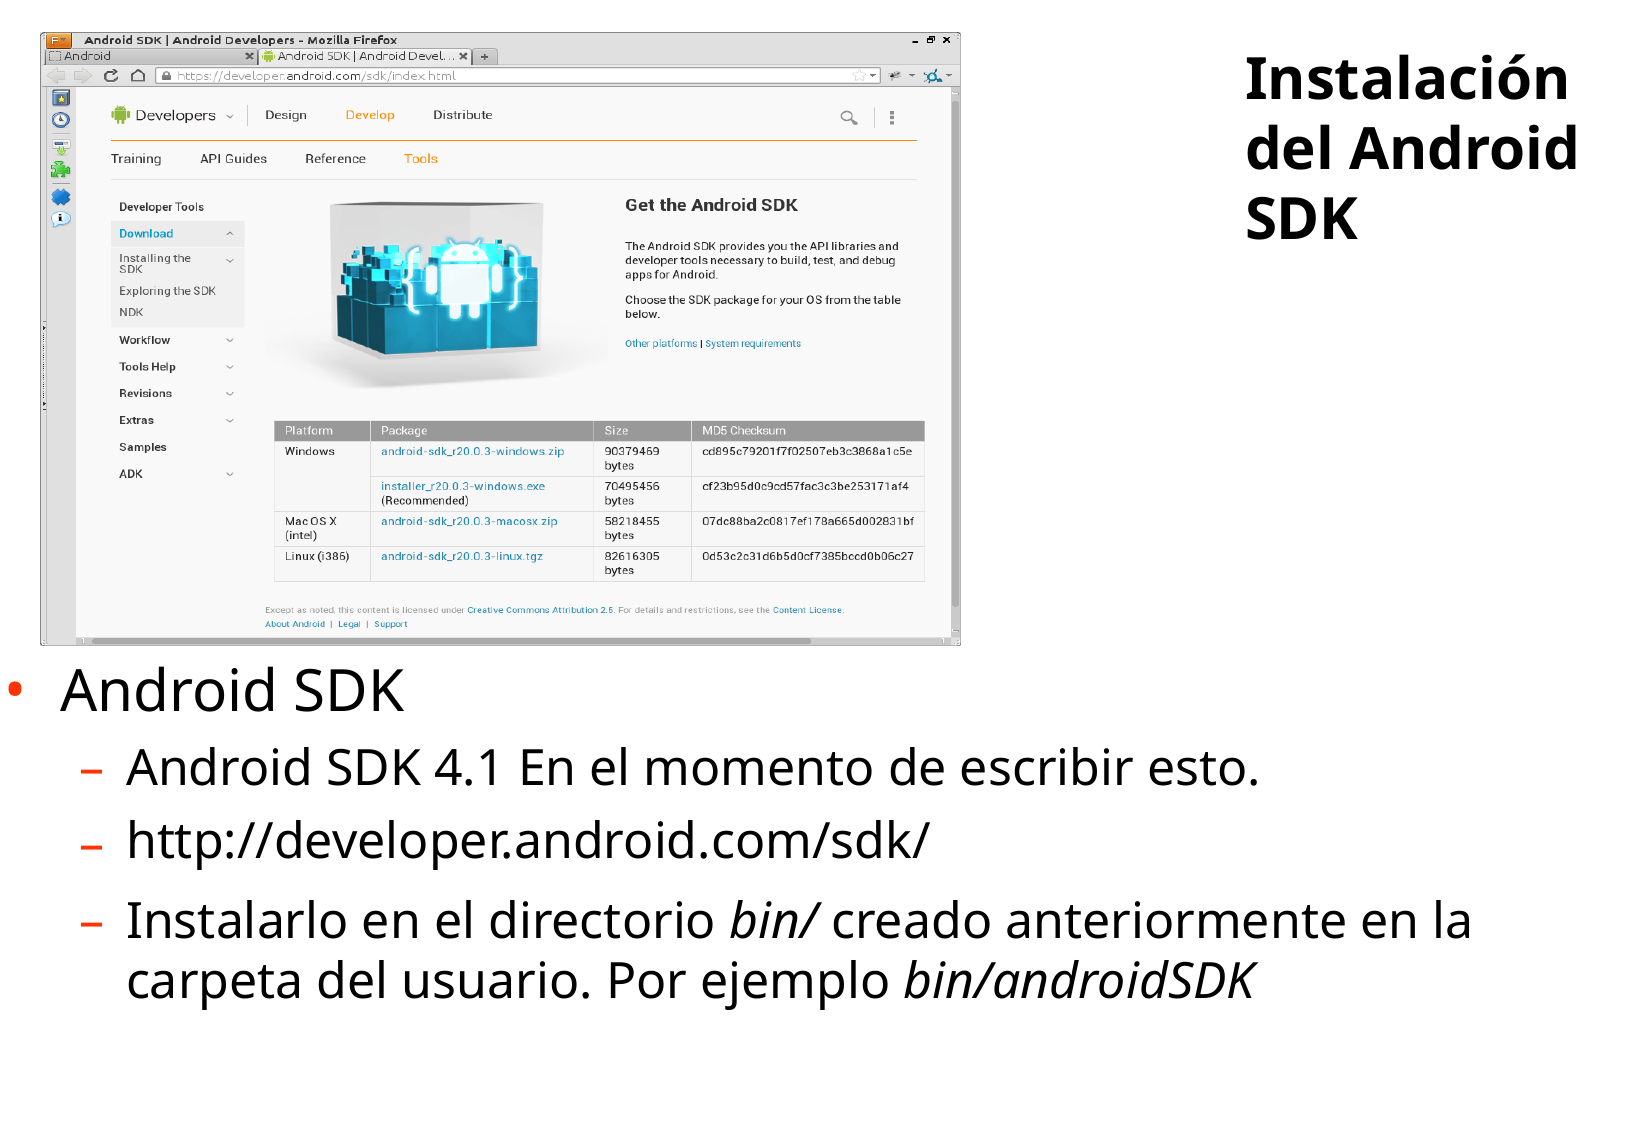

# Instalación del Android SDK
Android SDK
Android SDK 4.1 En el momento de escribir esto.
http://developer.android.com/sdk/
Instalarlo en el directorio bin/ creado anteriormente en la carpeta del usuario. Por ejemplo bin/androidSDK